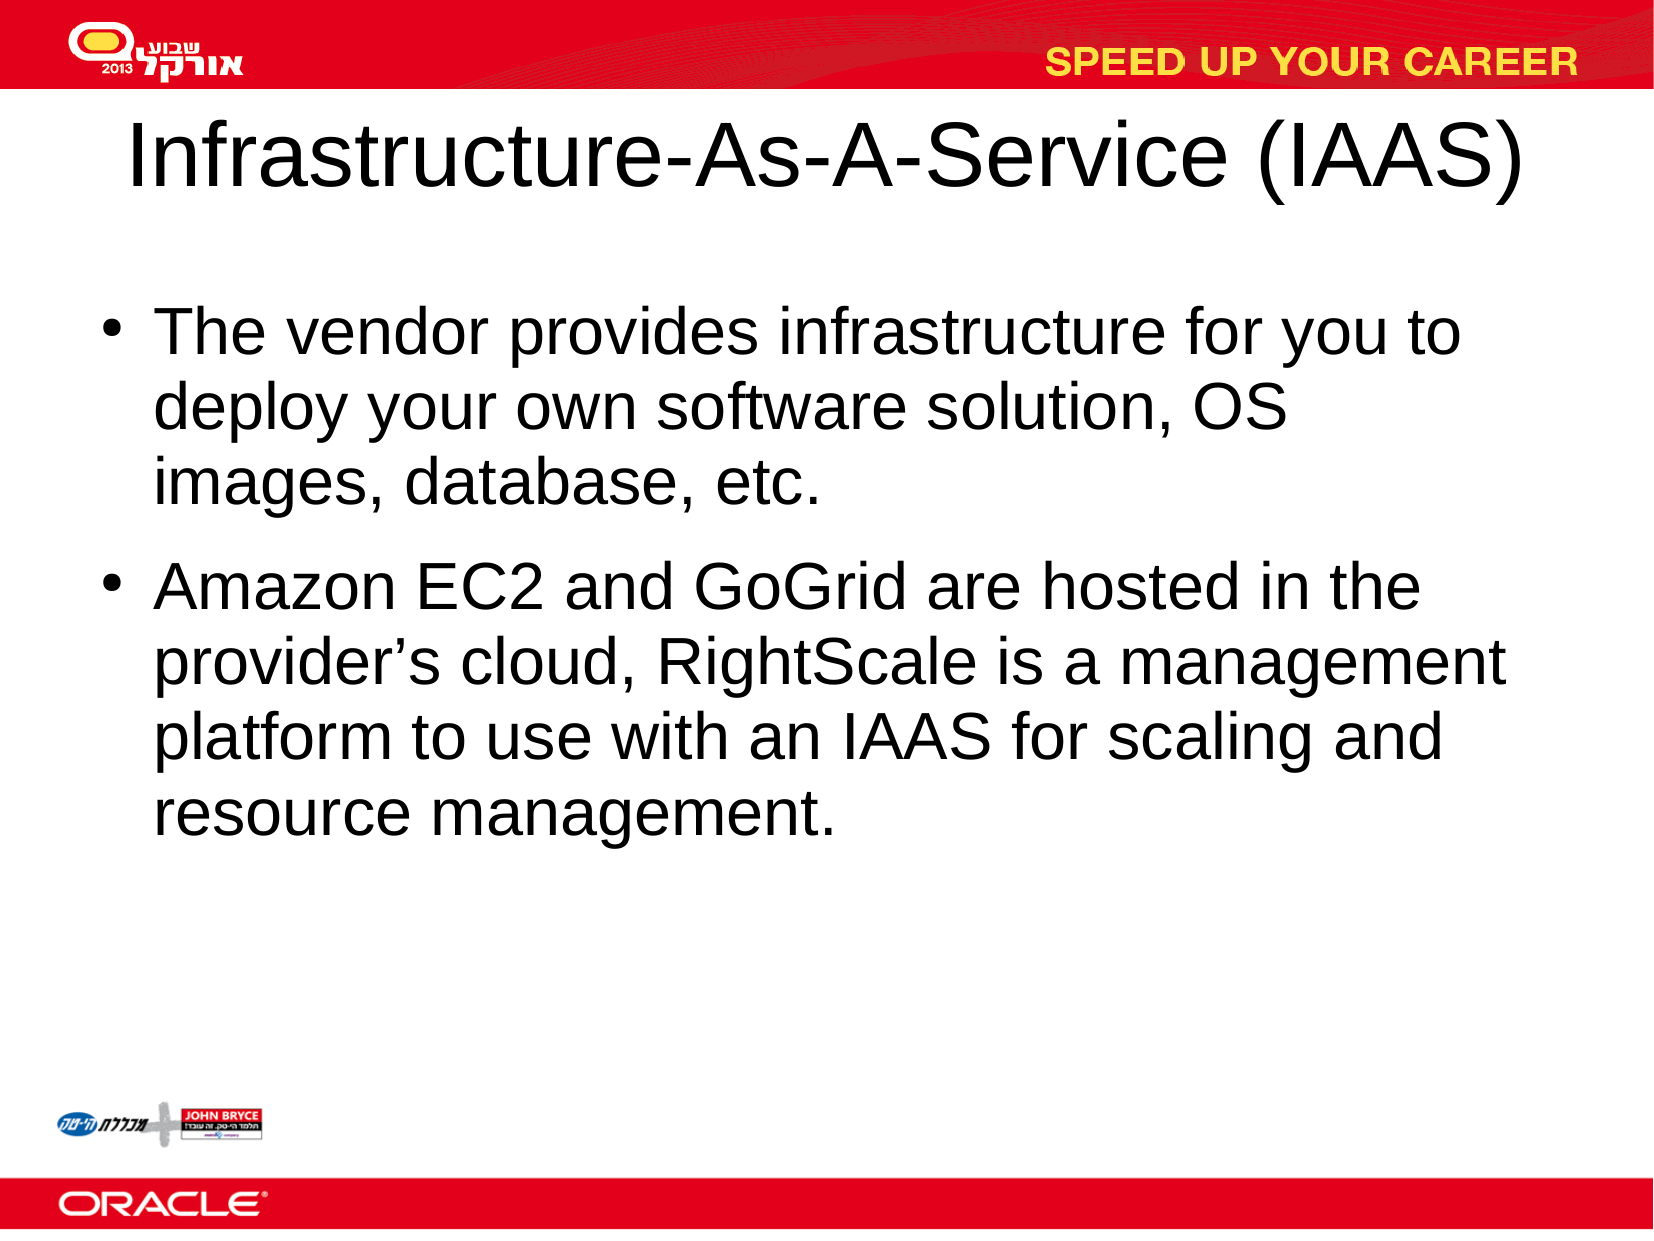

# Infrastructure-As-A-Service (IAAS)
The vendor provides infrastructure for you to deploy your own software solution, OS images, database, etc.
Amazon EC2 and GoGrid are hosted in the provider’s cloud, RightScale is a management platform to use with an IAAS for scaling and resource management.